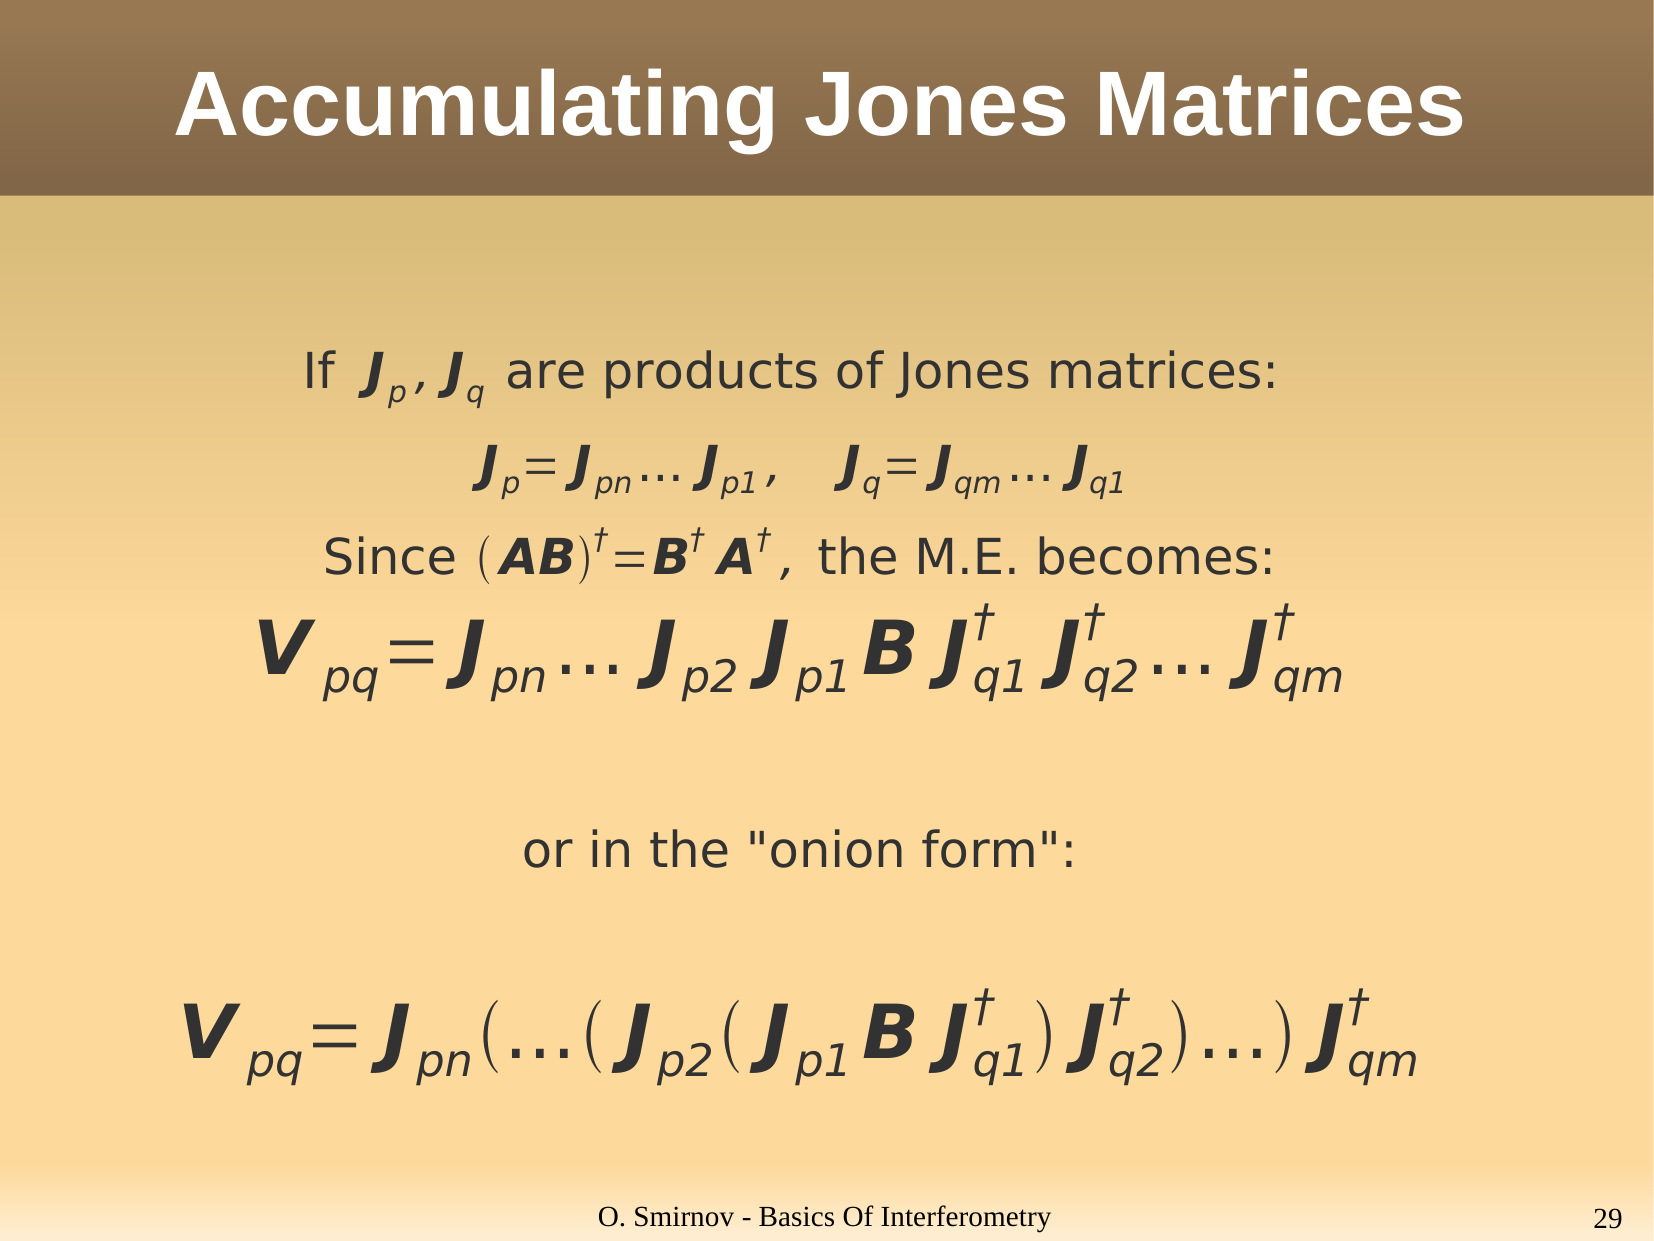

# Accumulating Jones Matrices
O. Smirnov - Basics Of Interferometry
29